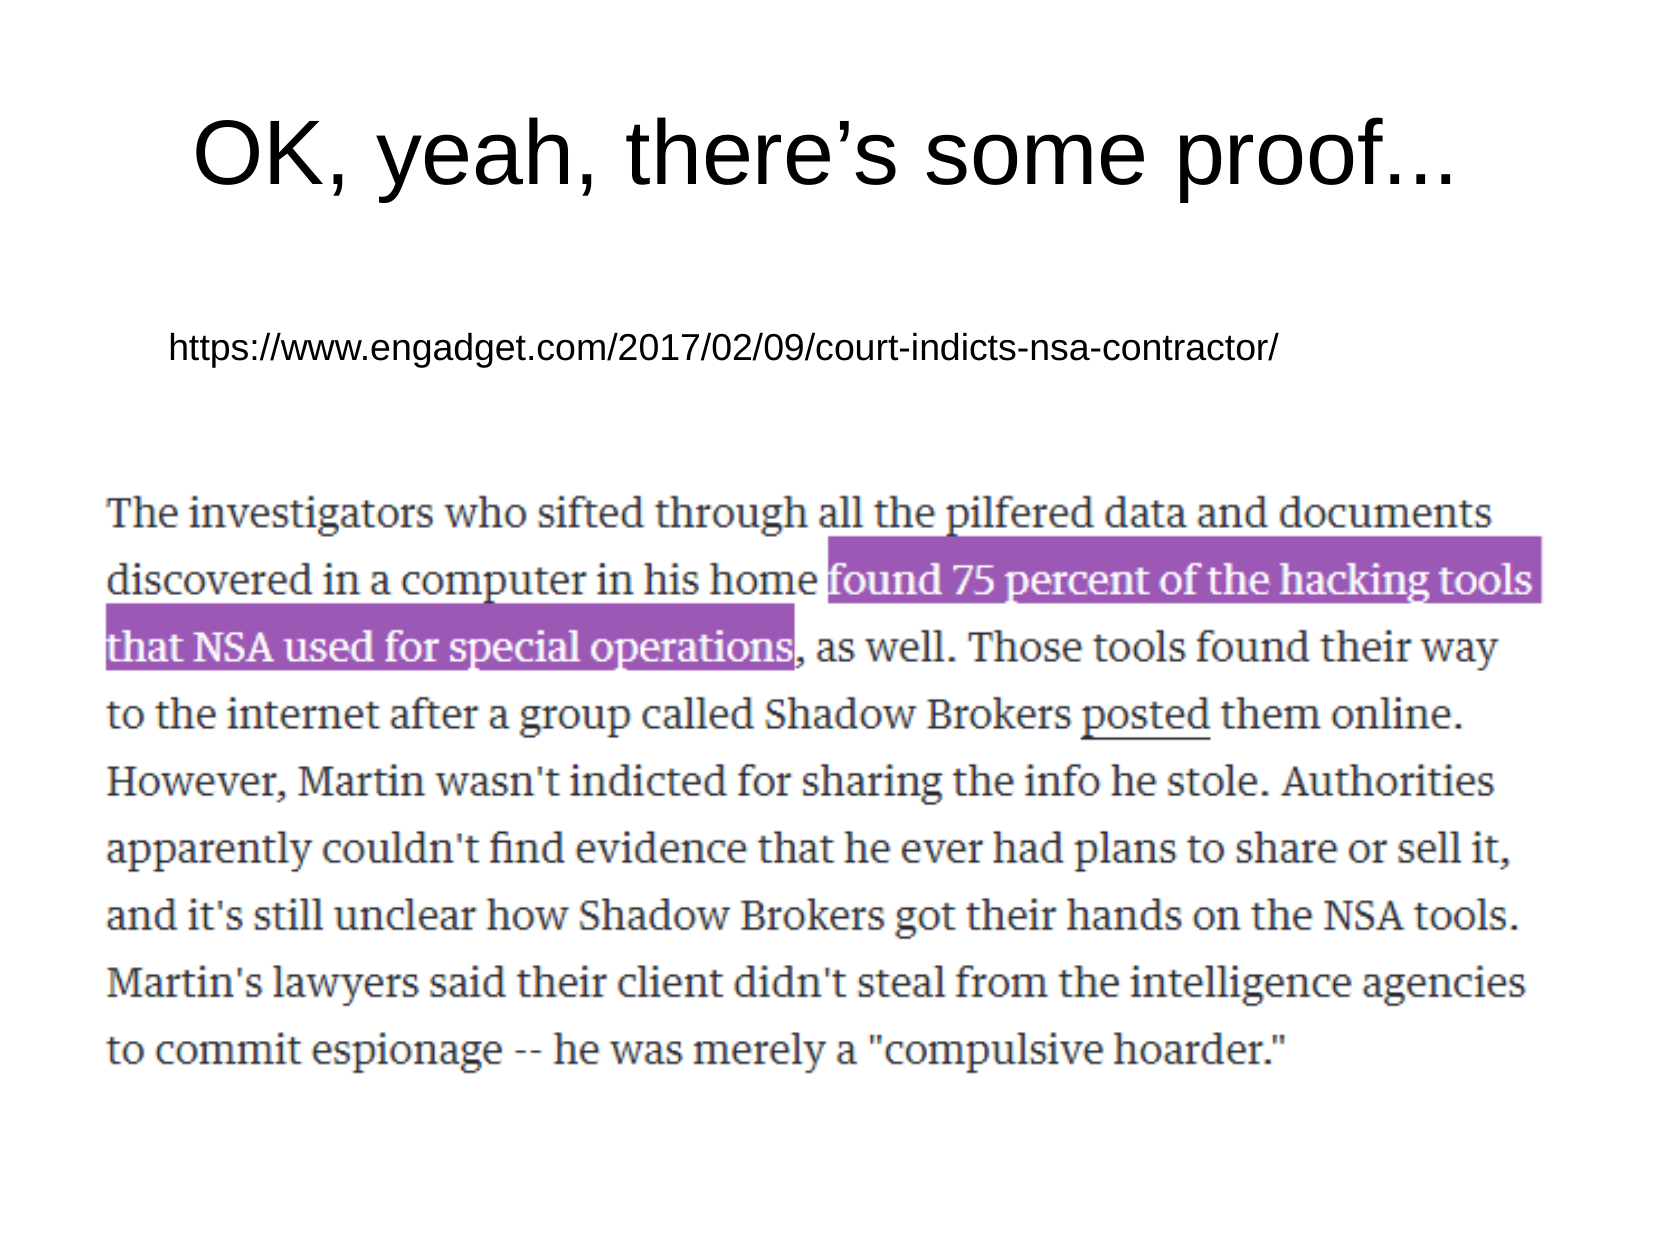

# OK, yeah, there’s some proof...
https://www.engadget.com/2017/02/09/court-indicts-nsa-contractor/